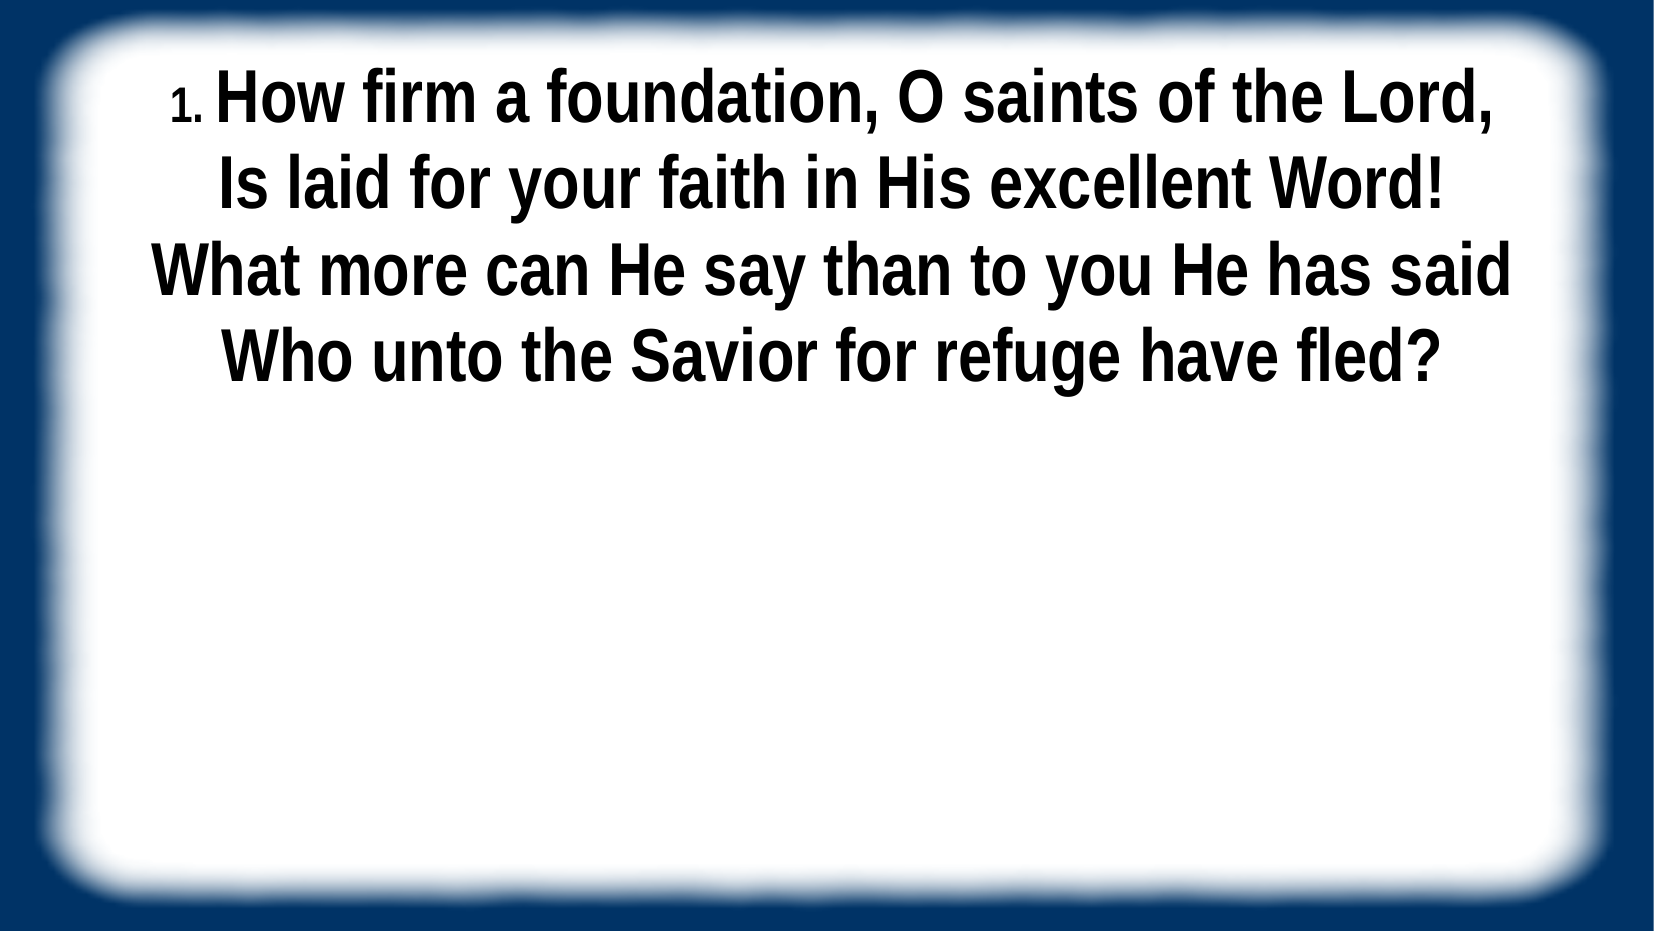

1. How firm a foundation, O saints of the Lord,
Is laid for your faith in His excellent Word!
What more can He say than to you He has said
Who unto the Savior for refuge have fled?